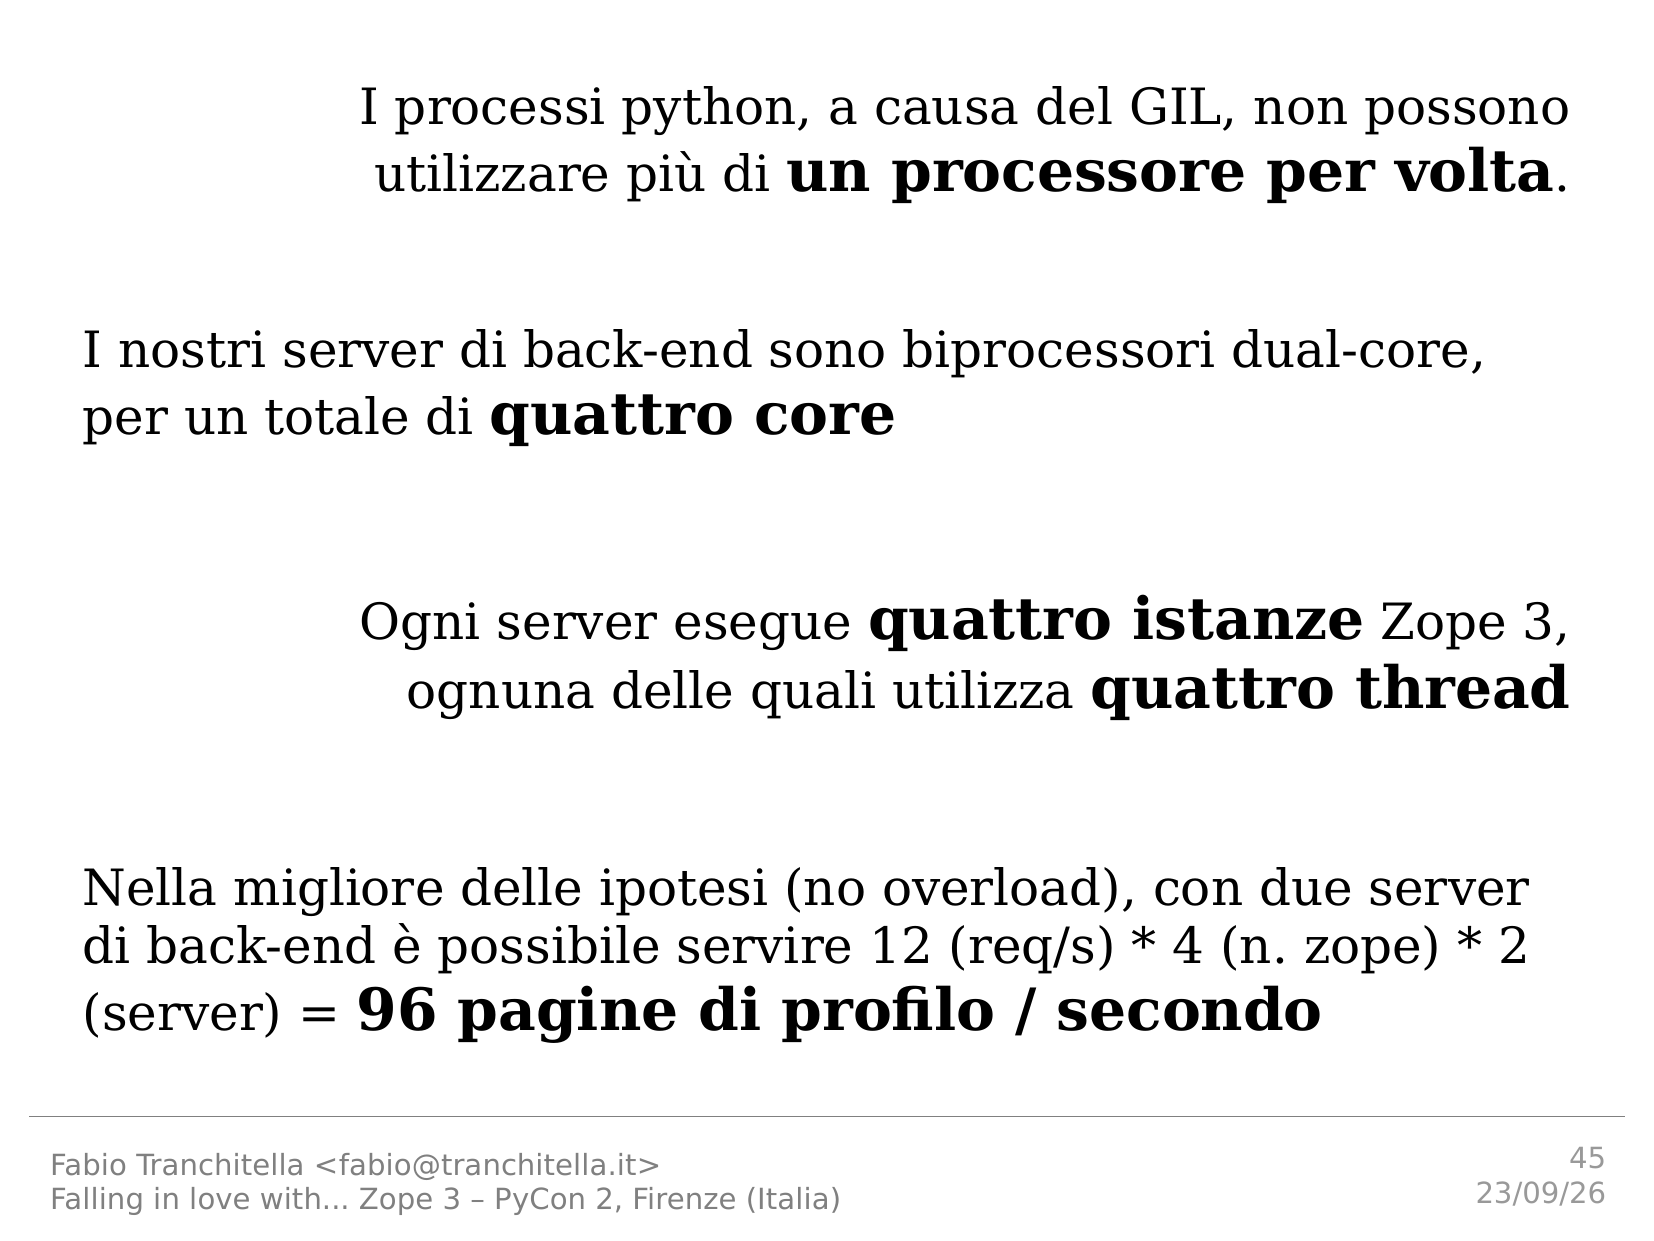

# I processi python, a causa del GIL, non possono
utilizzare più di un processore per volta.
I nostri server di back-end sono biprocessori dual-core,
per un totale di quattro core
Ogni server esegue quattro istanze Zope 3,
ognuna delle quali utilizza quattro thread
Nella migliore delle ipotesi (no overload), con due server di back-end è possibile servire 12 (req/s) * 4 (n. zope) * 2 (server) = 96 pagine di profilo / secondo
45